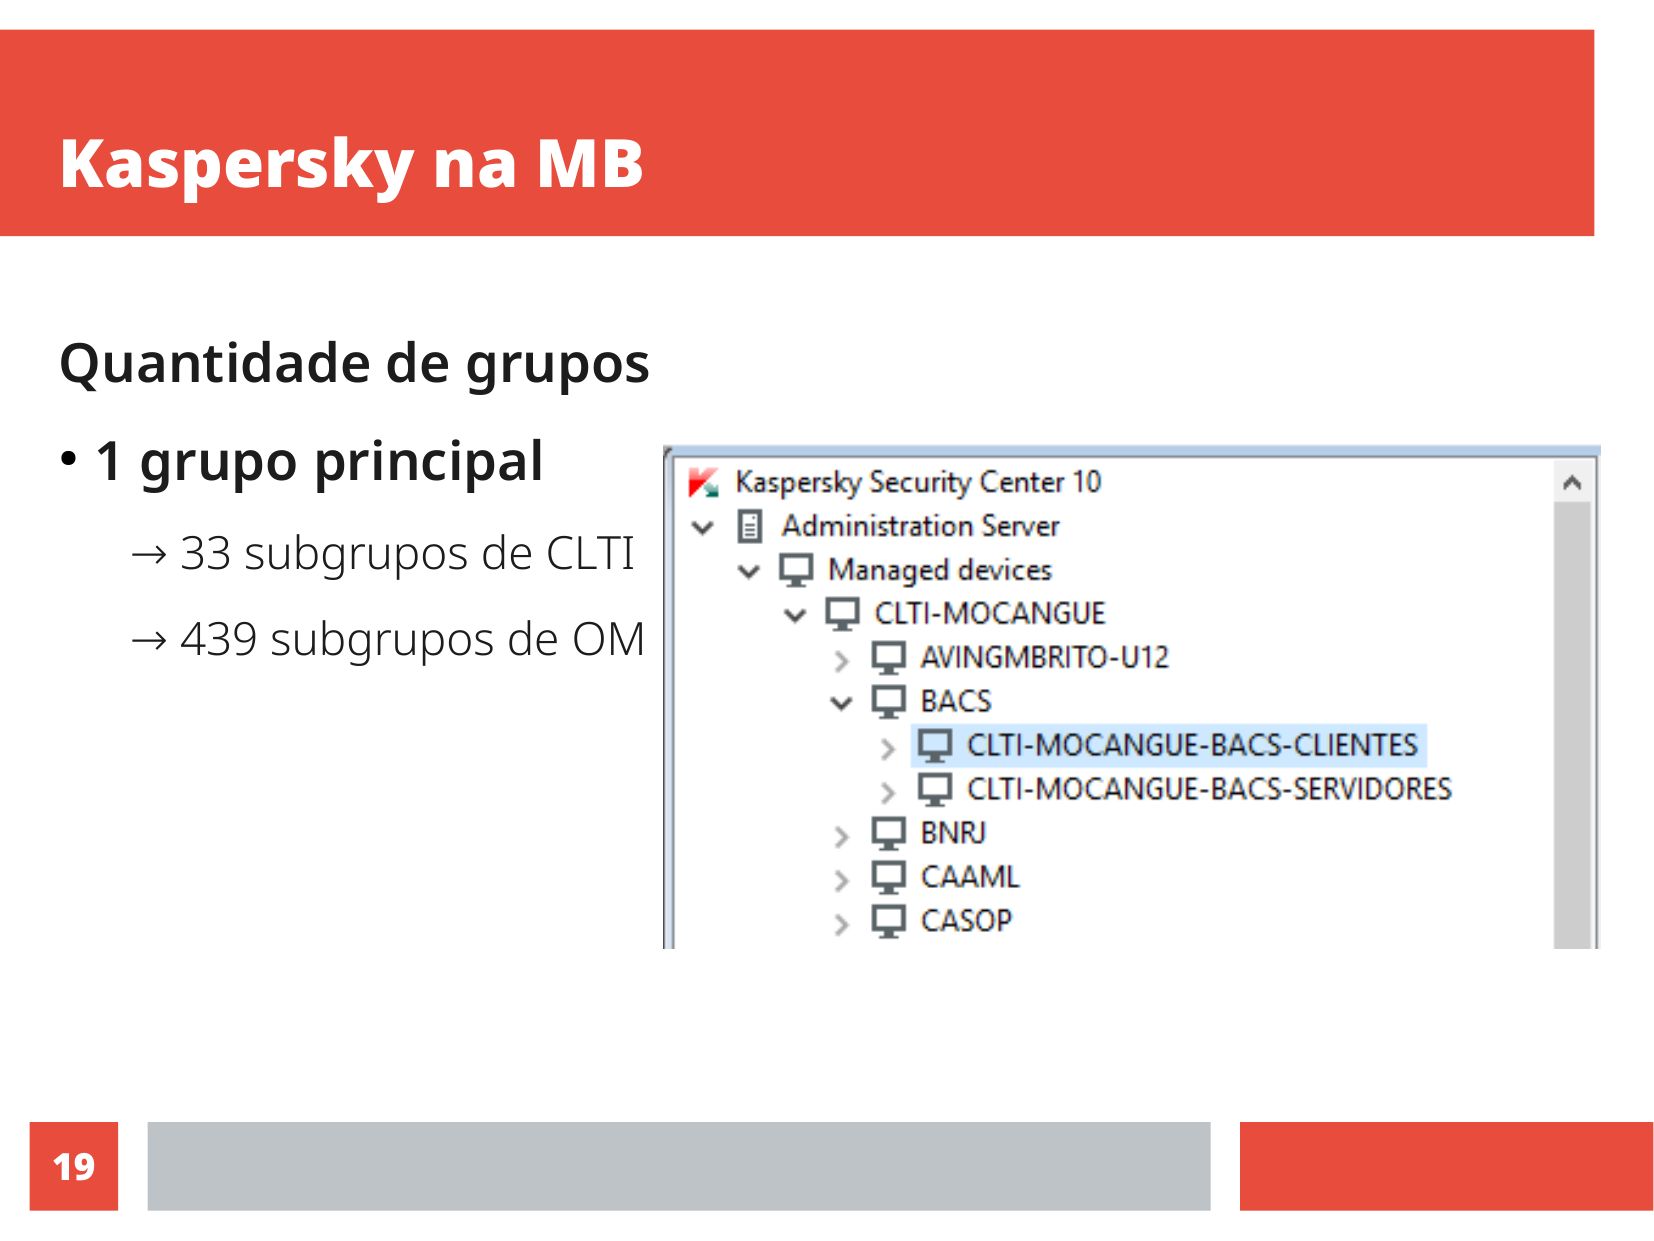

# Kaspersky na MB
Quantidade de grupos
1 grupo principal
→ 33 subgrupos de CLTI
→ 439 subgrupos de OM
19